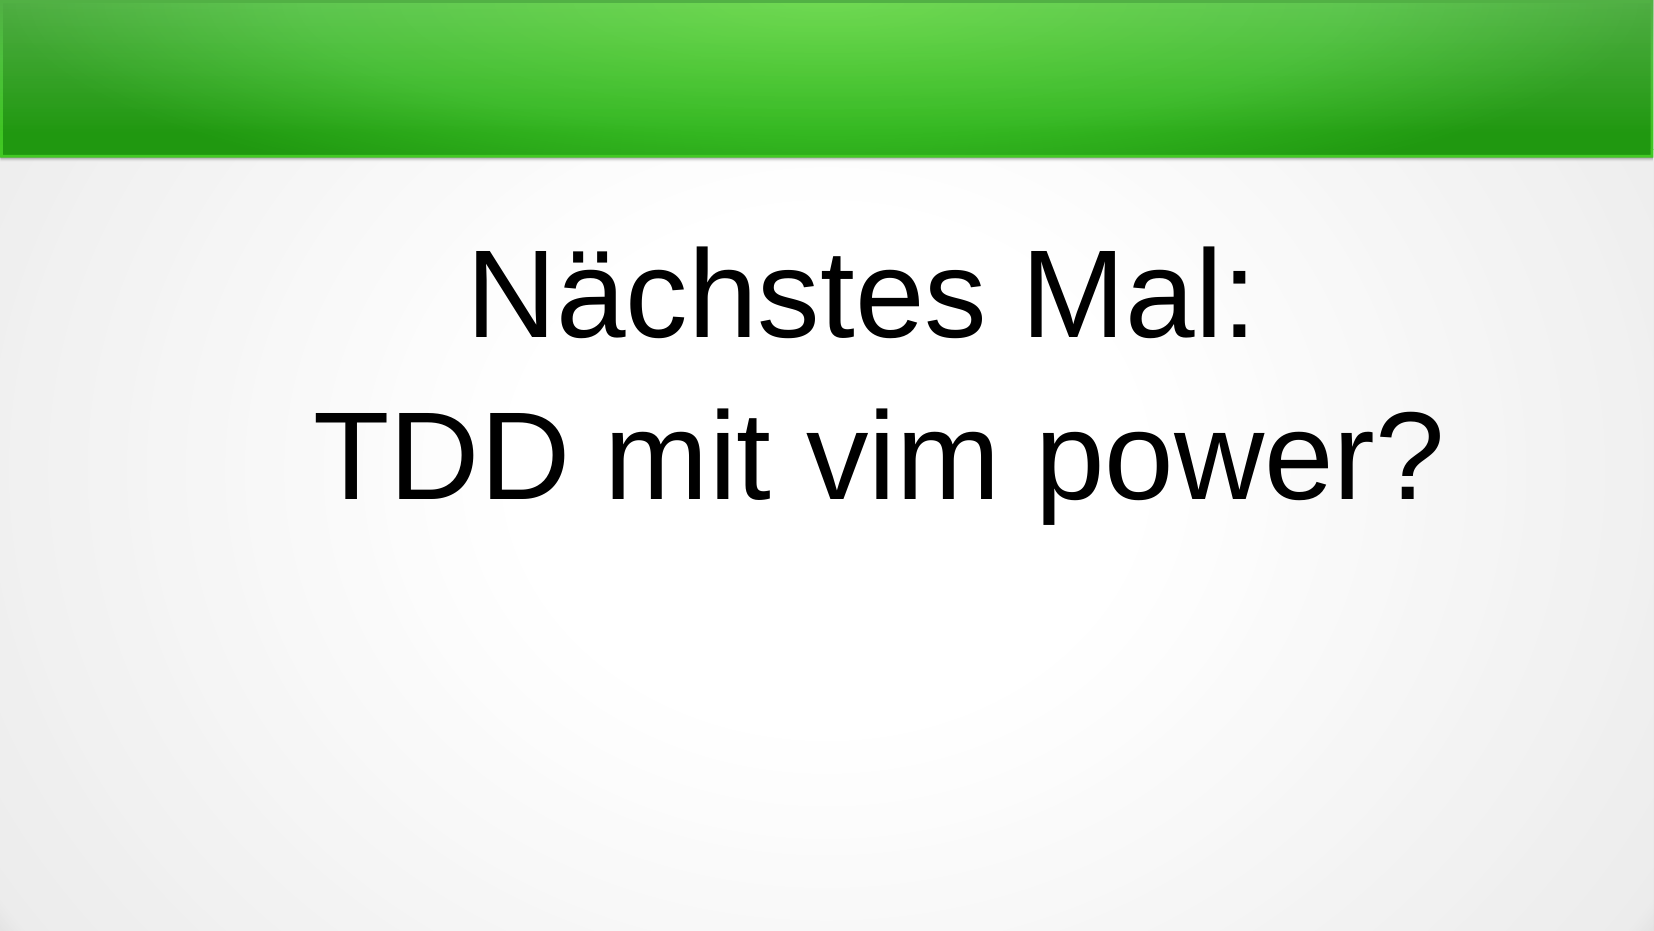

#
Nächstes Mal:
 TDD mit vim power?